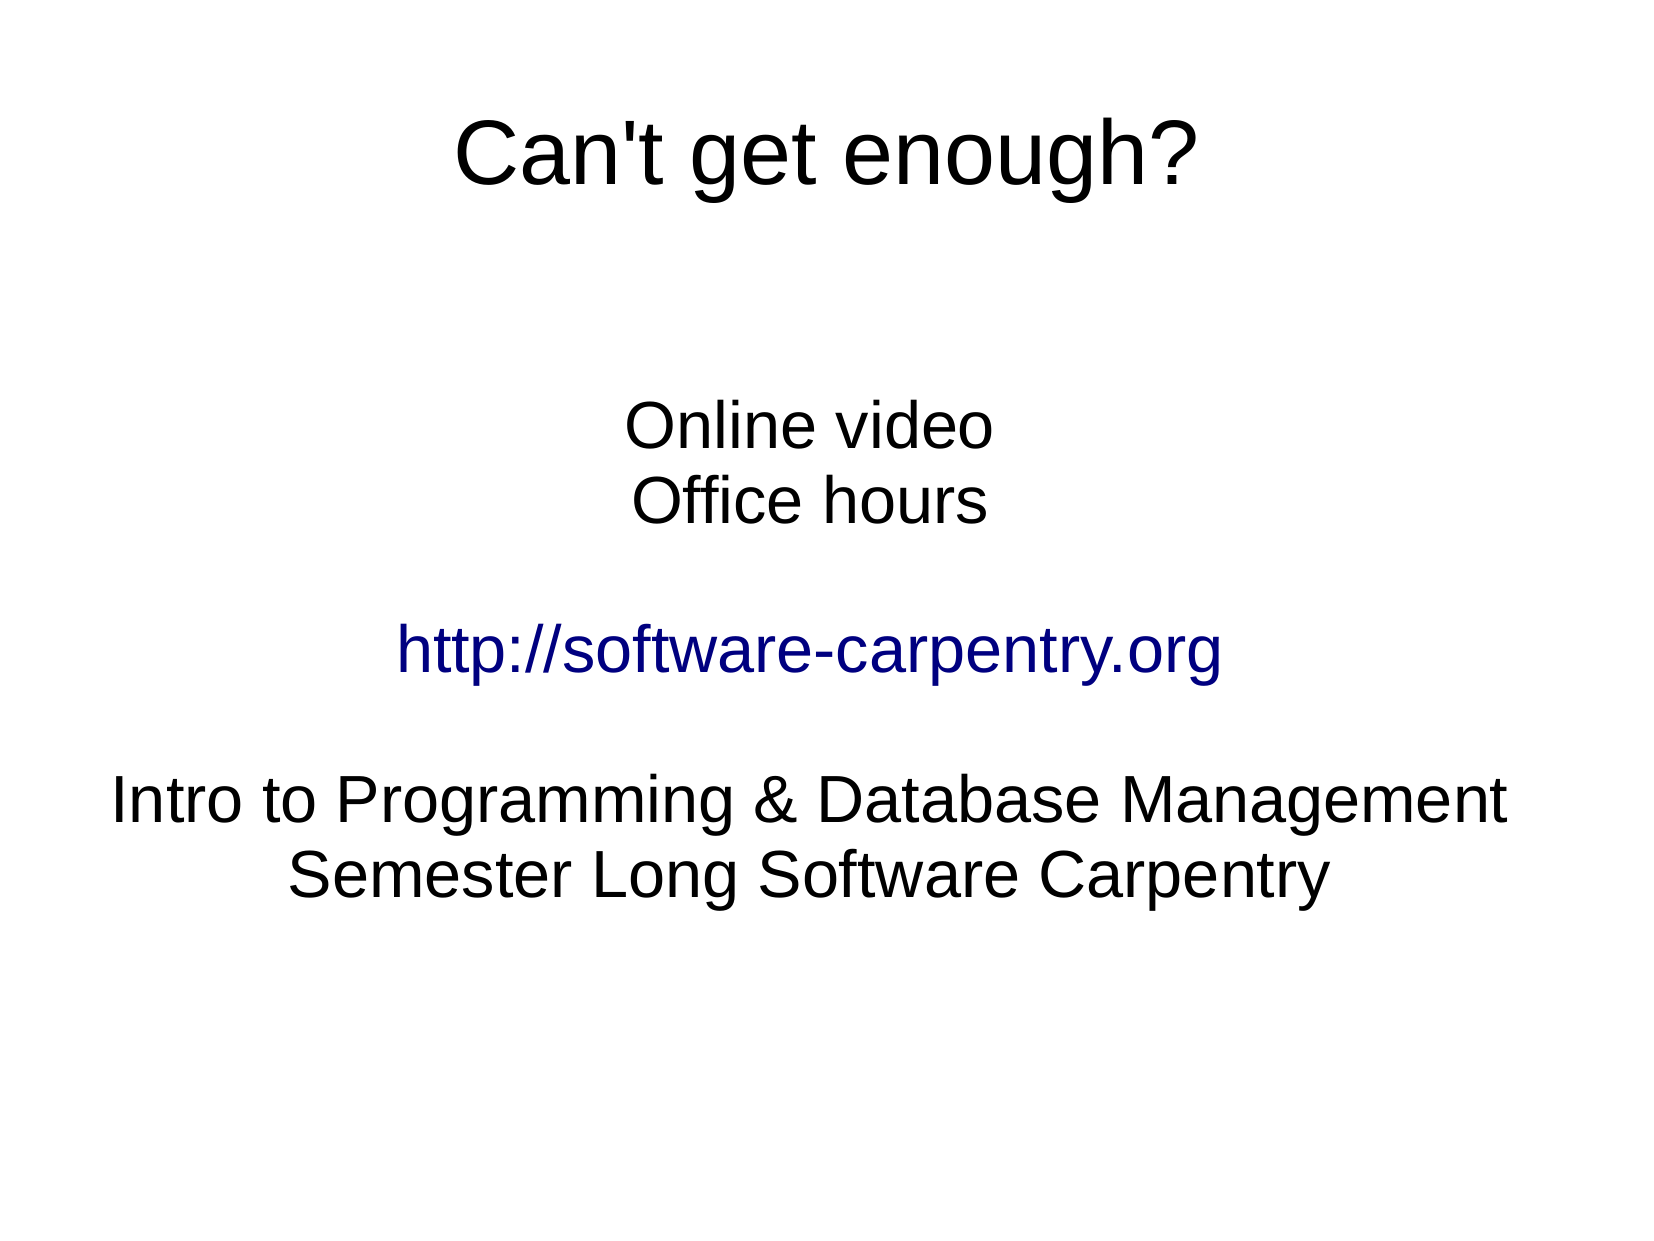

# Can't get enough?
Online video
Office hours
http://software-carpentry.org
Intro to Programming & Database Management
Semester Long Software Carpentry